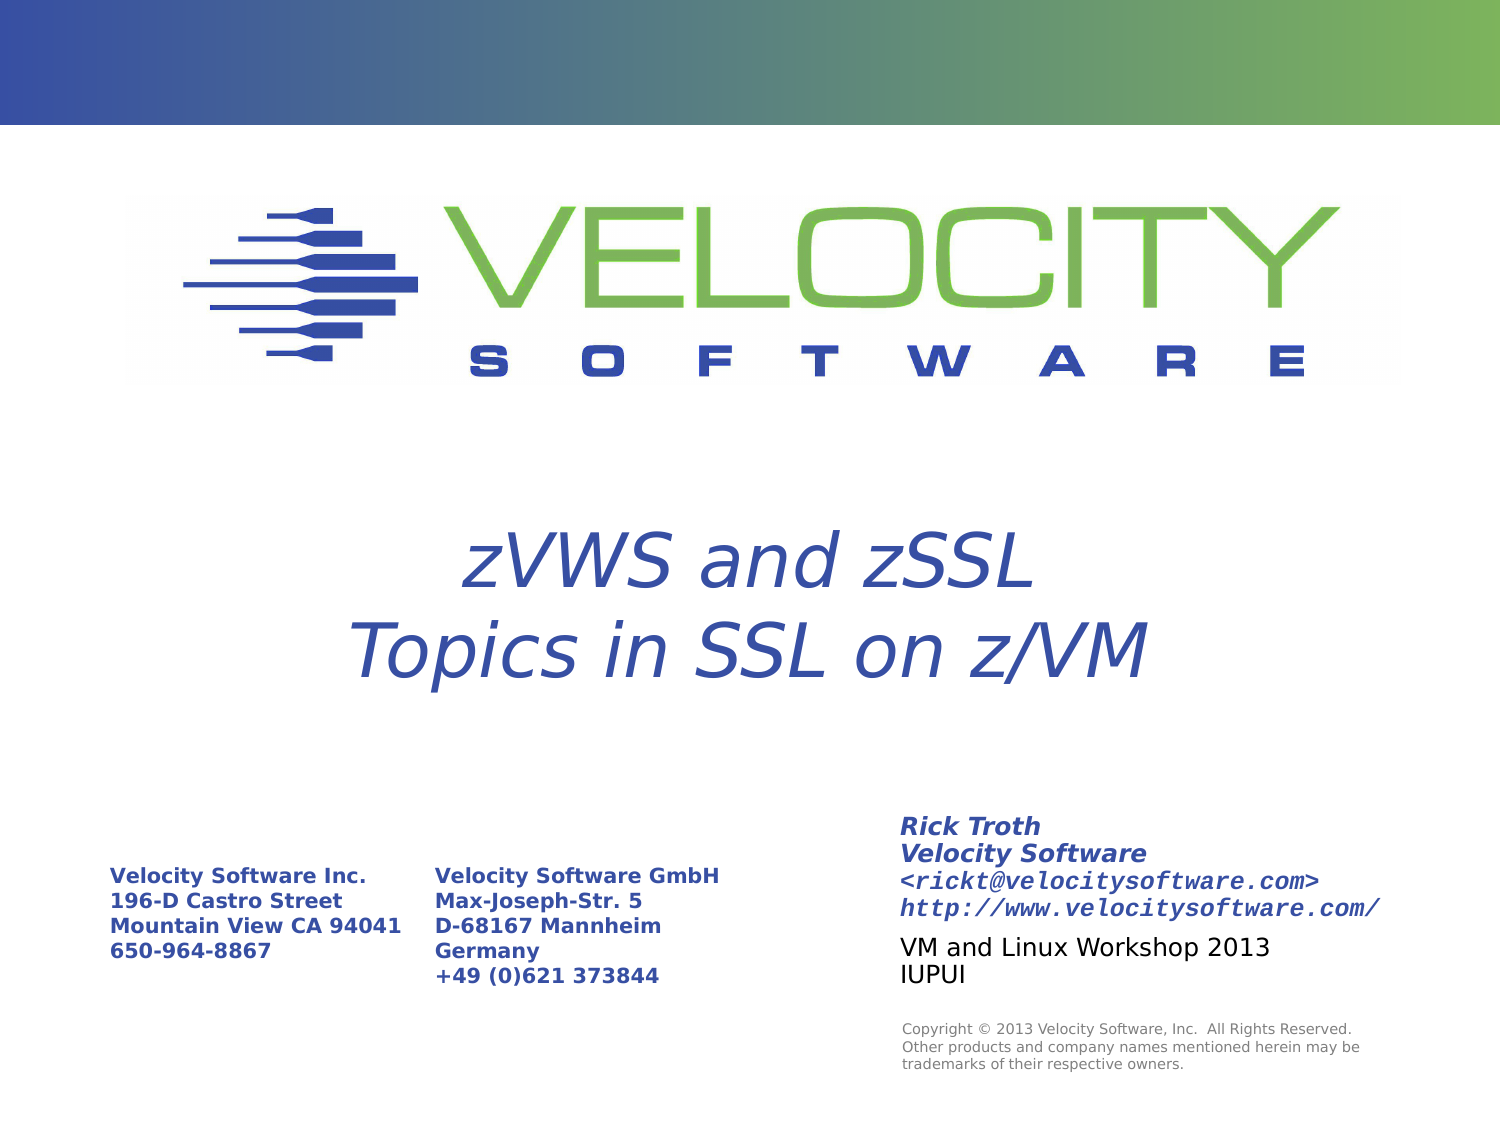

# zVWS and zSSL Topics in SSL on z/VM
Rick Troth
Velocity Software
<rickt@velocitysoftware.com>
http://www.velocitysoftware.com/
VM and Linux Workshop 2013
IUPUI